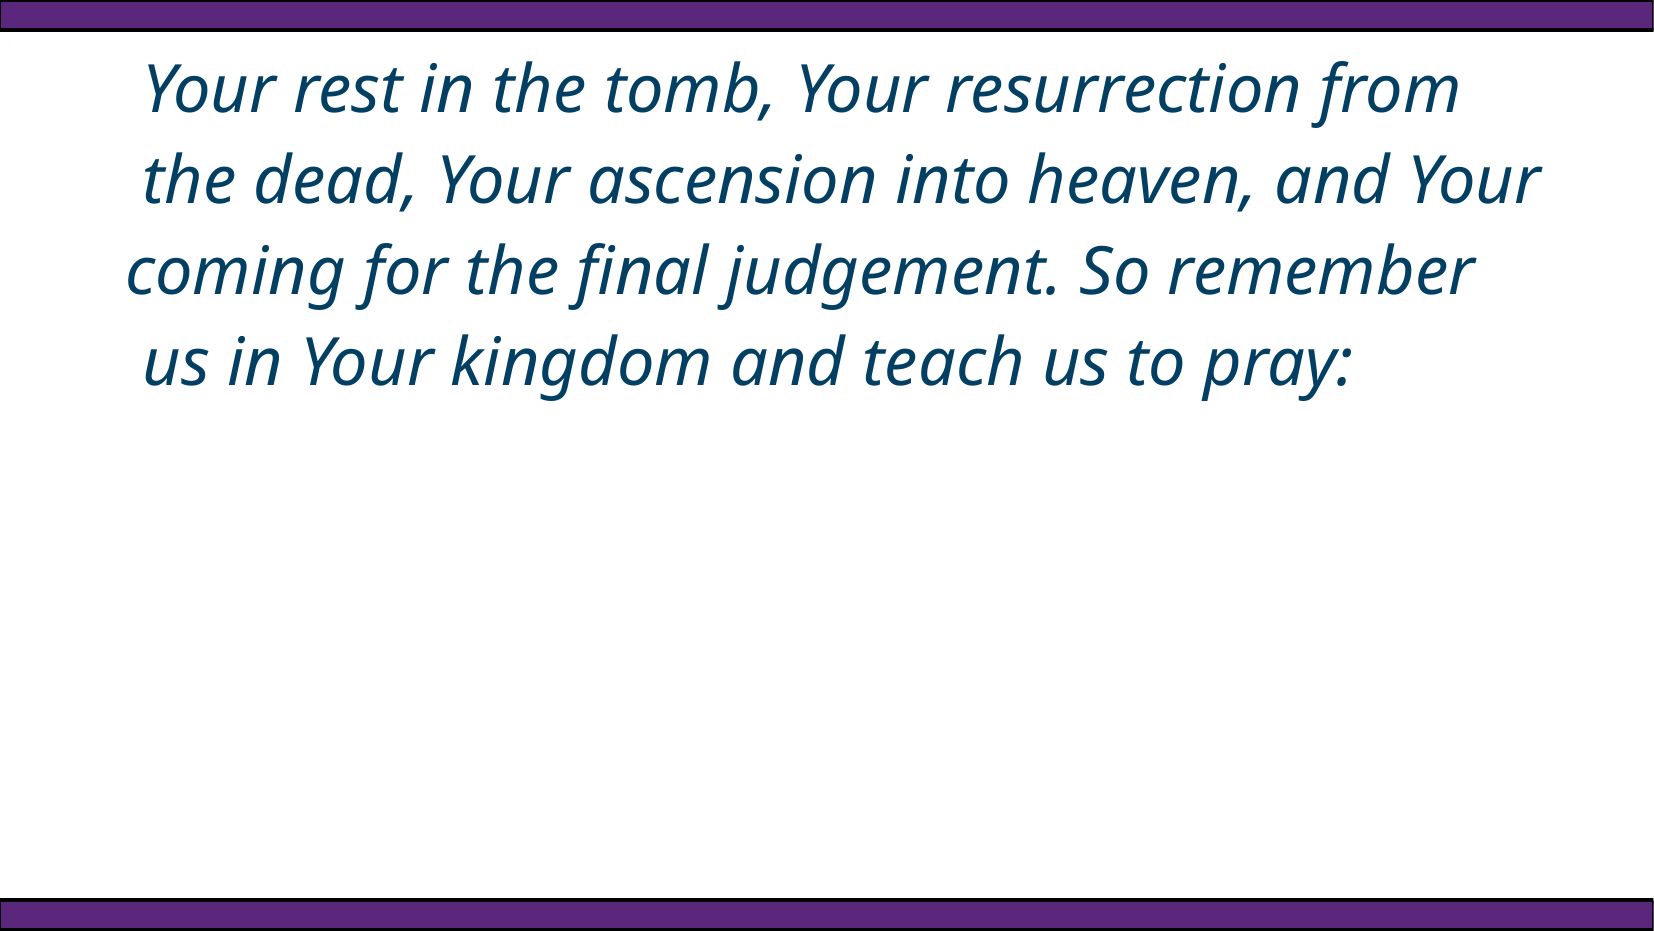

Your rest in the tomb, Your resurrection from
 the dead, Your ascension into heaven, and Your coming for the final judgement. So remember
 us in Your kingdom and teach us to pray: